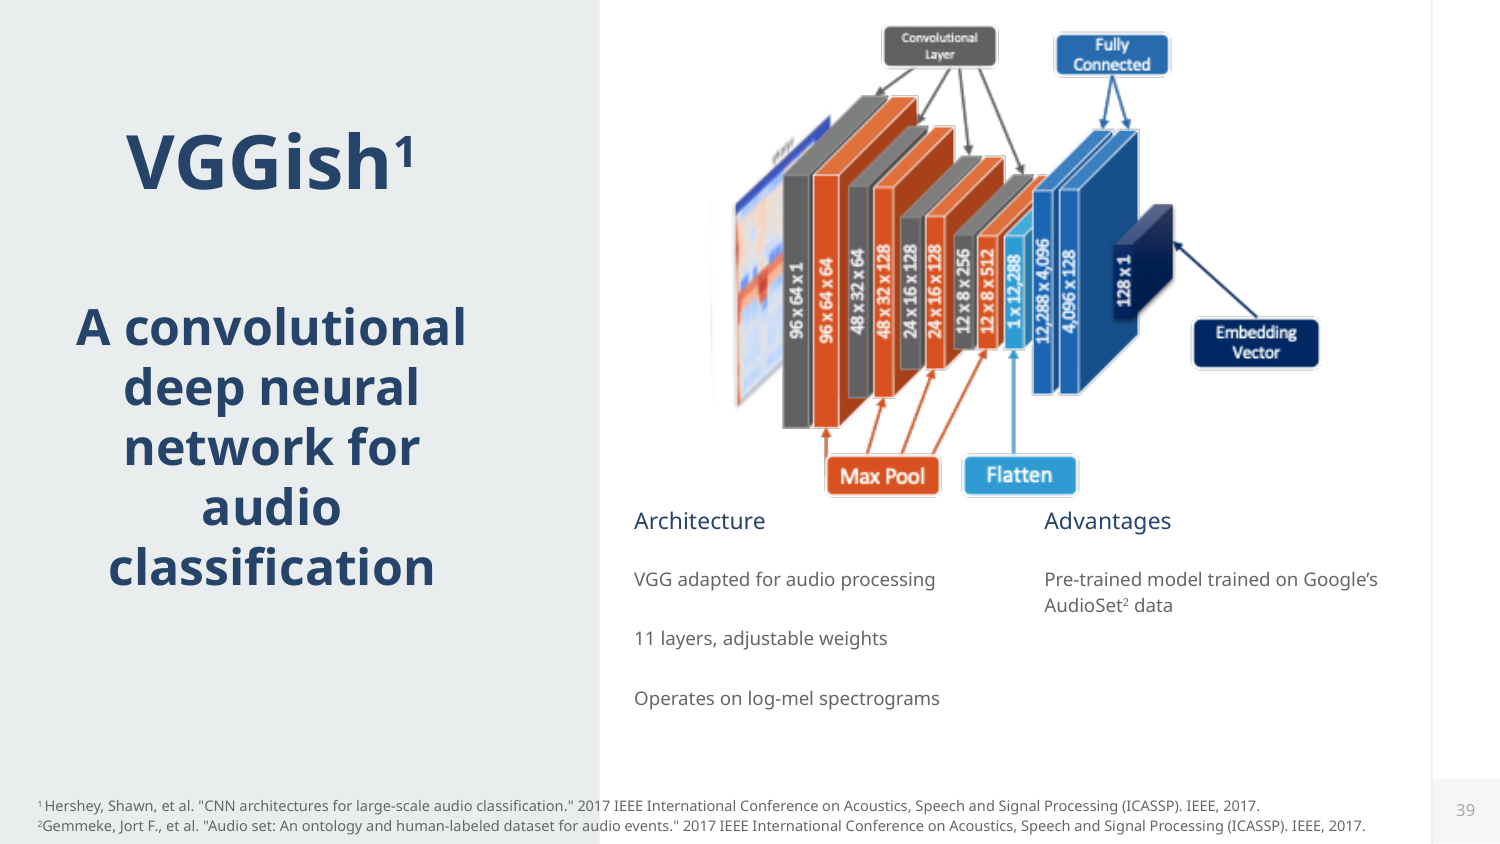

VGGish1
A convolutional deep neural network for audio classification
Architecture
Advantages
# VGG adapted for audio processing
11 layers, adjustable weights
Operates on log-mel spectrograms
Pre-trained model trained on Google’s AudioSet2 data
1 Hershey, Shawn, et al. "CNN architectures for large-scale audio classification." 2017 IEEE International Conference on Acoustics, Speech and Signal Processing (ICASSP). IEEE, 2017.
2Gemmeke, Jort F., et al. "Audio set: An ontology and human-labeled dataset for audio events." 2017 IEEE International Conference on Acoustics, Speech and Signal Processing (ICASSP). IEEE, 2017.